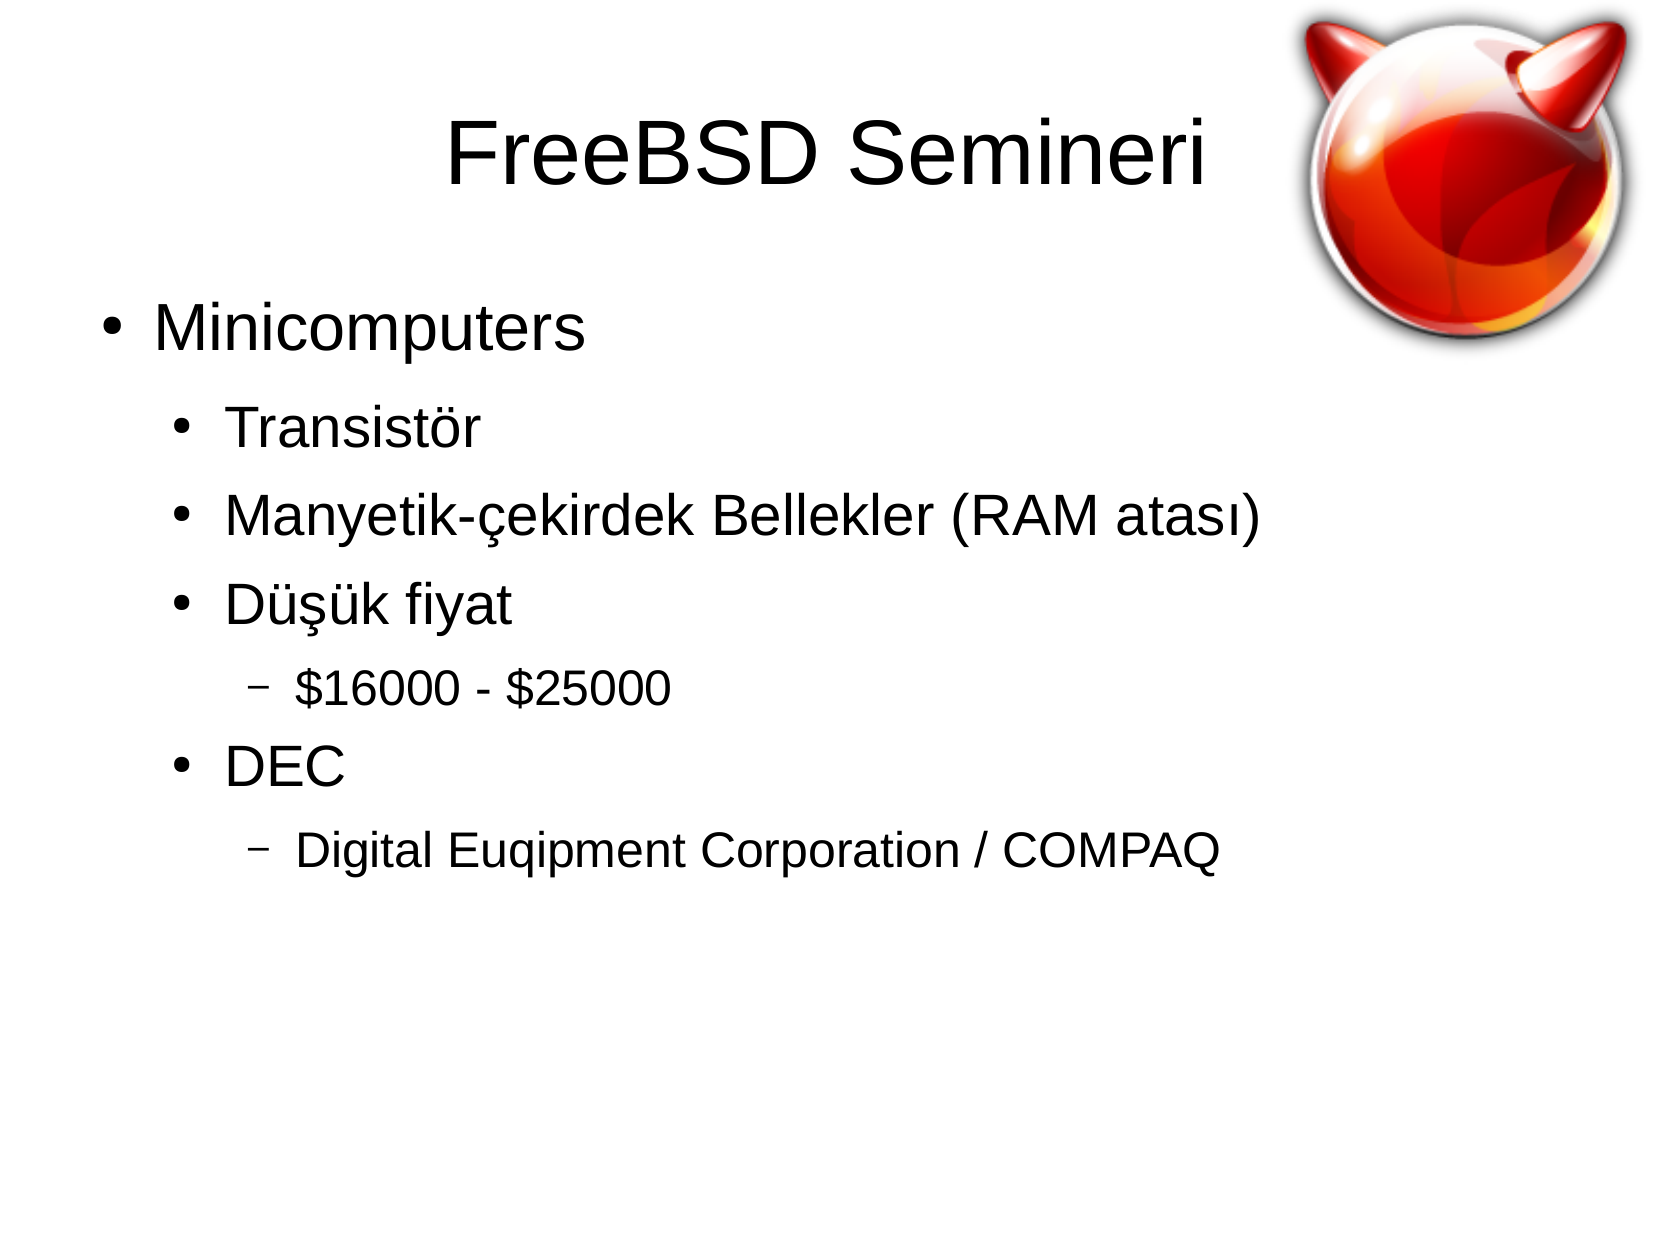

# FreeBSD Semineri
Minicomputers
Transistör
Manyetik-çekirdek Bellekler (RAM atası)
Düşük fiyat
$16000 - $25000
DEC
Digital Euqipment Corporation / COMPAQ